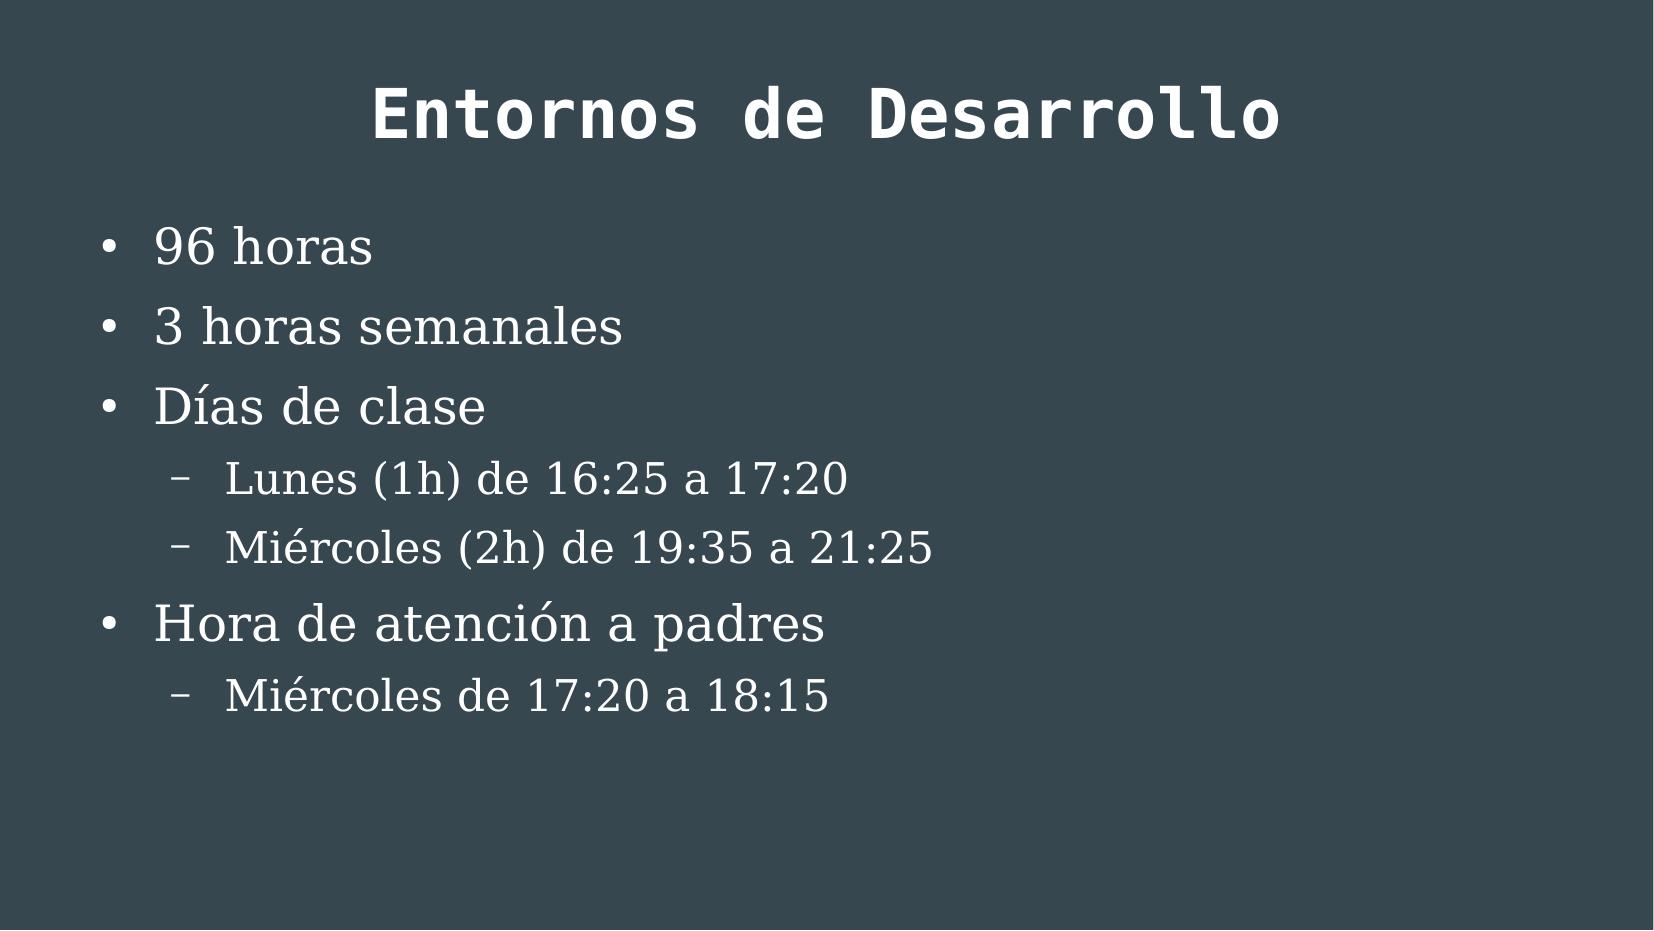

# Entornos de Desarrollo
96 horas
3 horas semanales
Días de clase
Lunes (1h) de 16:25 a 17:20
Miércoles (2h) de 19:35 a 21:25
Hora de atención a padres
Miércoles de 17:20 a 18:15